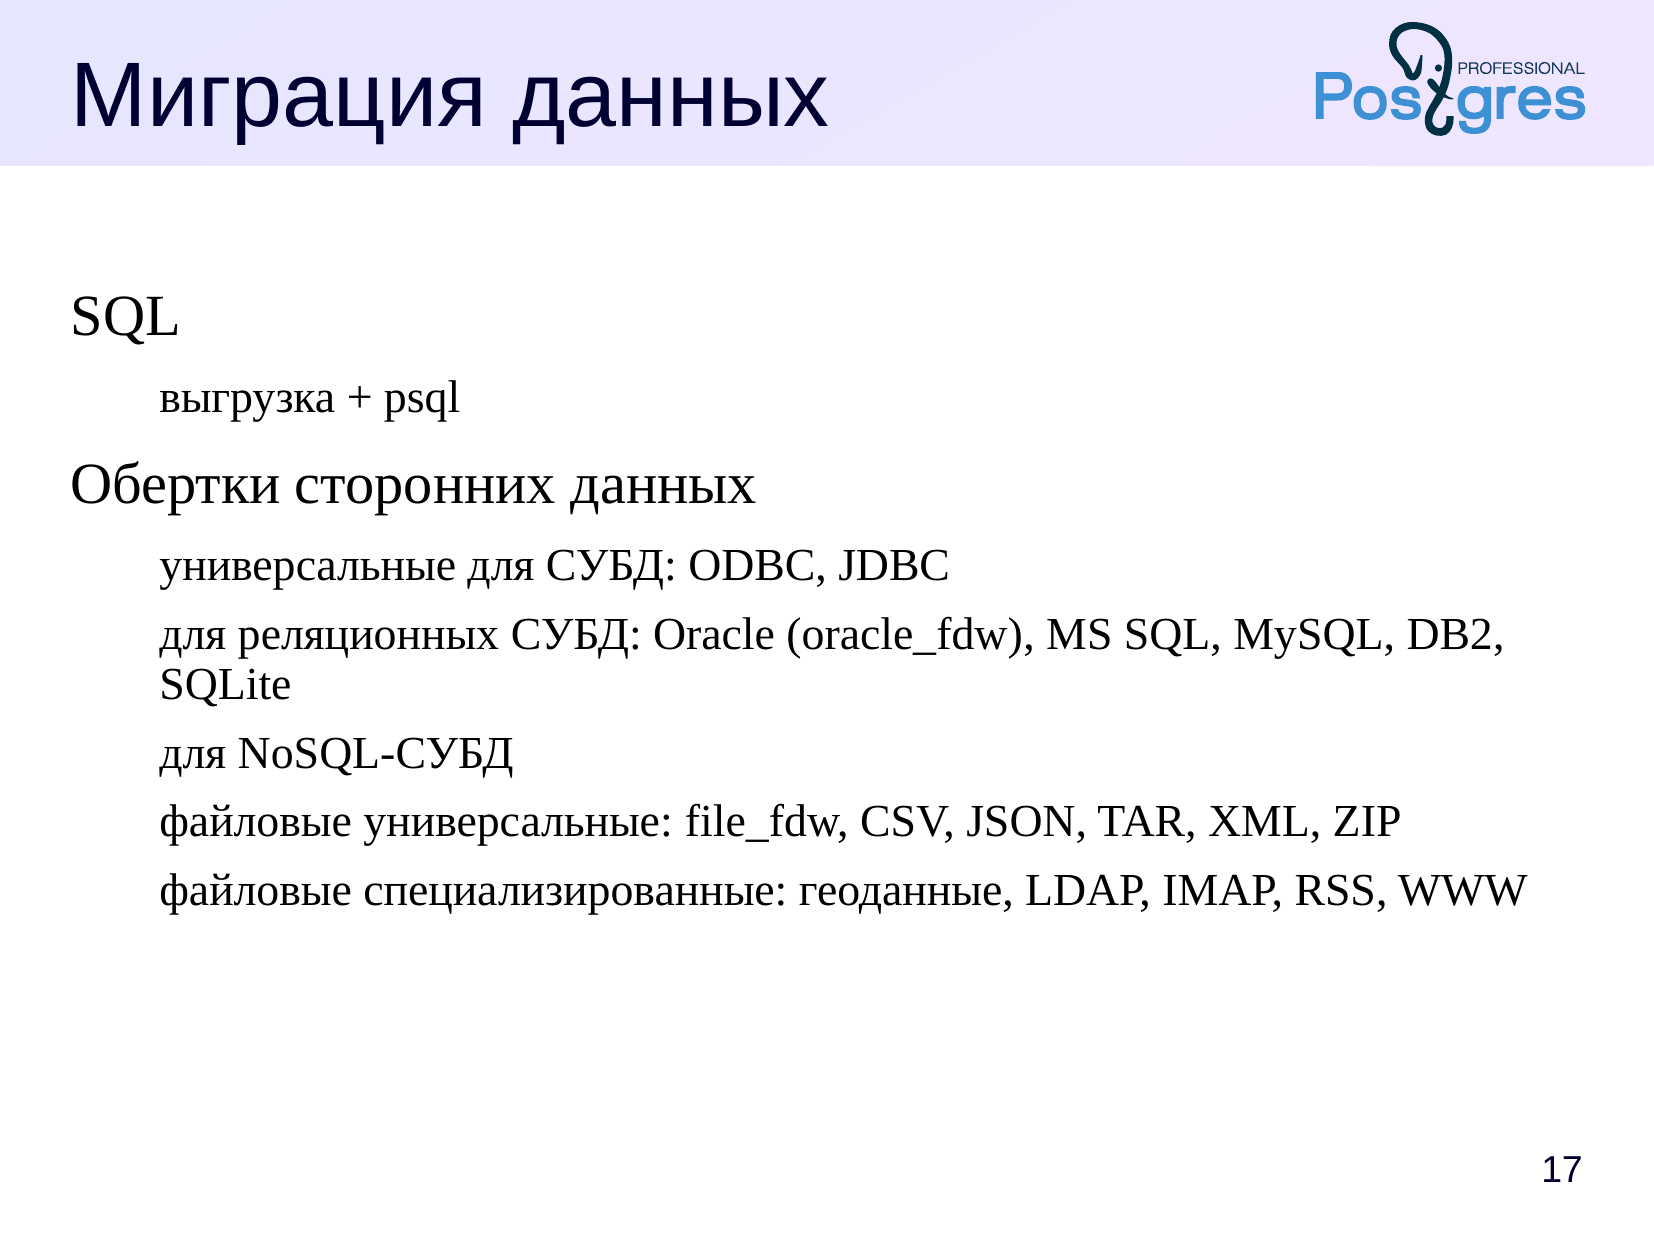

# Миграция данных
SQL
выгрузка + psql
Обертки сторонних данных
универсальные для СУБД: ODBC, JDBC
для реляционных СУБД: Oracle (oracle_fdw), MS SQL, MySQL, DB2, SQLite
для NoSQL-СУБД
файловые универсальные: file_fdw, CSV, JSON, TAR, XML, ZIP
файловые специализированные: геоданные, LDAP, IMAP, RSS, WWW